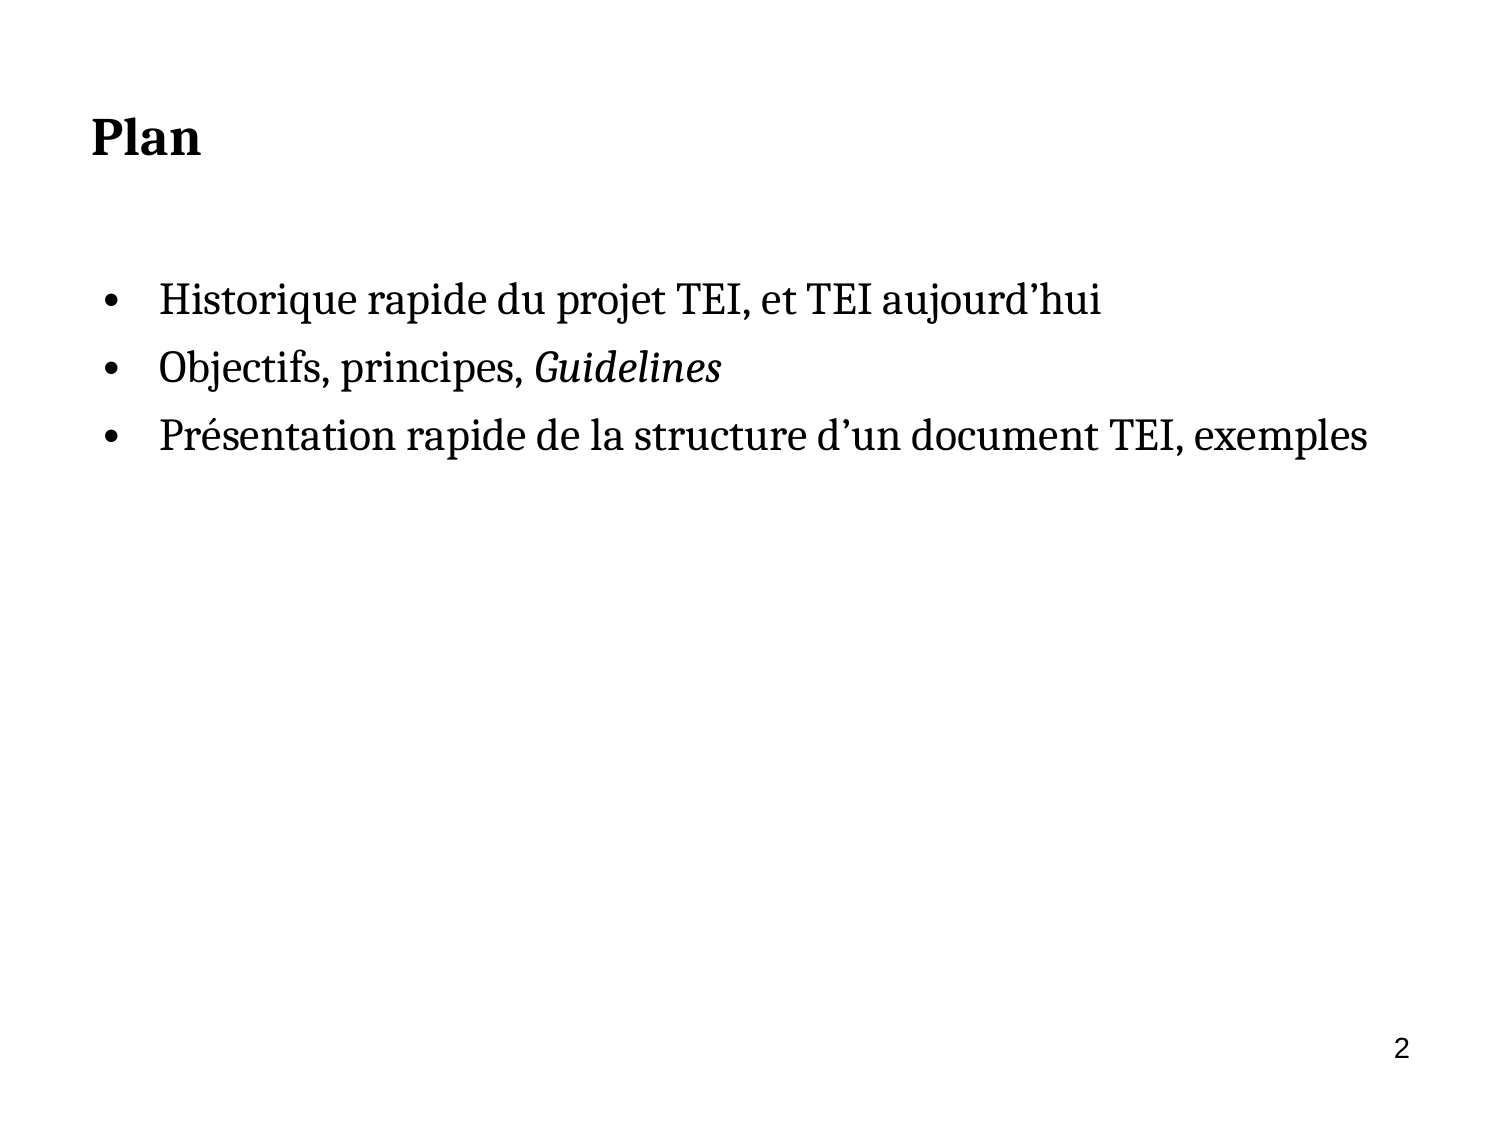

# Plan
Historique rapide du projet TEI, et TEI aujourd’hui
Objectifs, principes, Guidelines
Présentation rapide de la structure d’un document TEI, exemples